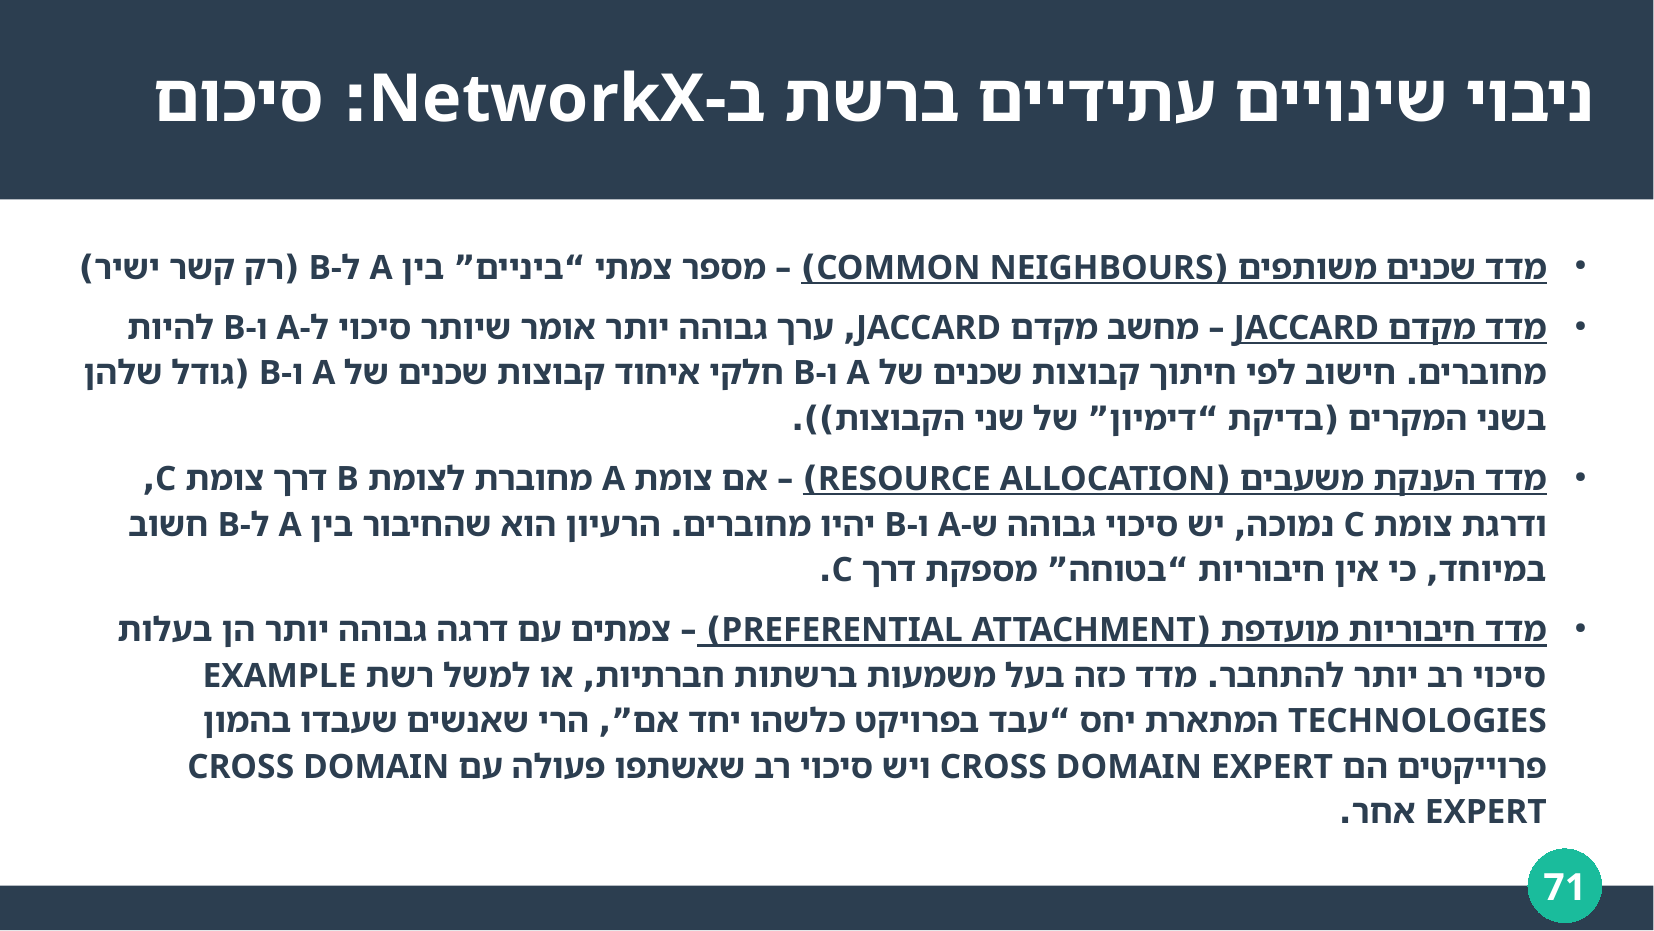

# ניבוי שינויים עתידיים ברשת ב-NetworkX: סיכום
מדד שכנים משותפים (COMMON NEIGHBOURS) – מספר צמתי “ביניים” בין A ל-B (רק קשר ישיר)
מדד מקדם JACCARD – מחשב מקדם JACCARD, ערך גבוהה יותר אומר שיותר סיכוי ל-A ו-B להיות מחוברים. חישוב לפי חיתוך קבוצות שכנים של A ו-B חלקי איחוד קבוצות שכנים של A ו-B (גודל שלהן בשני המקרים (בדיקת “דימיון” של שני הקבוצות)).
מדד הענקת משעבים (RESOURCE ALLOCATION) – אם צומת A מחוברת לצומת B דרך צומת C, ודרגת צומת C נמוכה, יש סיכוי גבוהה ש-A ו-B יהיו מחוברים. הרעיון הוא שהחיבור בין A ל-B חשוב במיוחד, כי אין חיבוריות “בטוחה” מספקת דרך C.
מדד חיבוריות מועדפת (PREFERENTIAL ATTACHMENT) – צמתים עם דרגה גבוהה יותר הן בעלות סיכוי רב יותר להתחבר. מדד כזה בעל משמעות ברשתות חברתיות, או למשל רשת EXAMPLE TECHNOLOGIES המתארת יחס “עבד בפרויקט כלשהו יחד אם”, הרי שאנשים שעבדו בהמון פרוייקטים הם CROSS DOMAIN EXPERT ויש סיכוי רב שאשתפו פעולה עם CROSS DOMAIN EXPERT אחר.
71